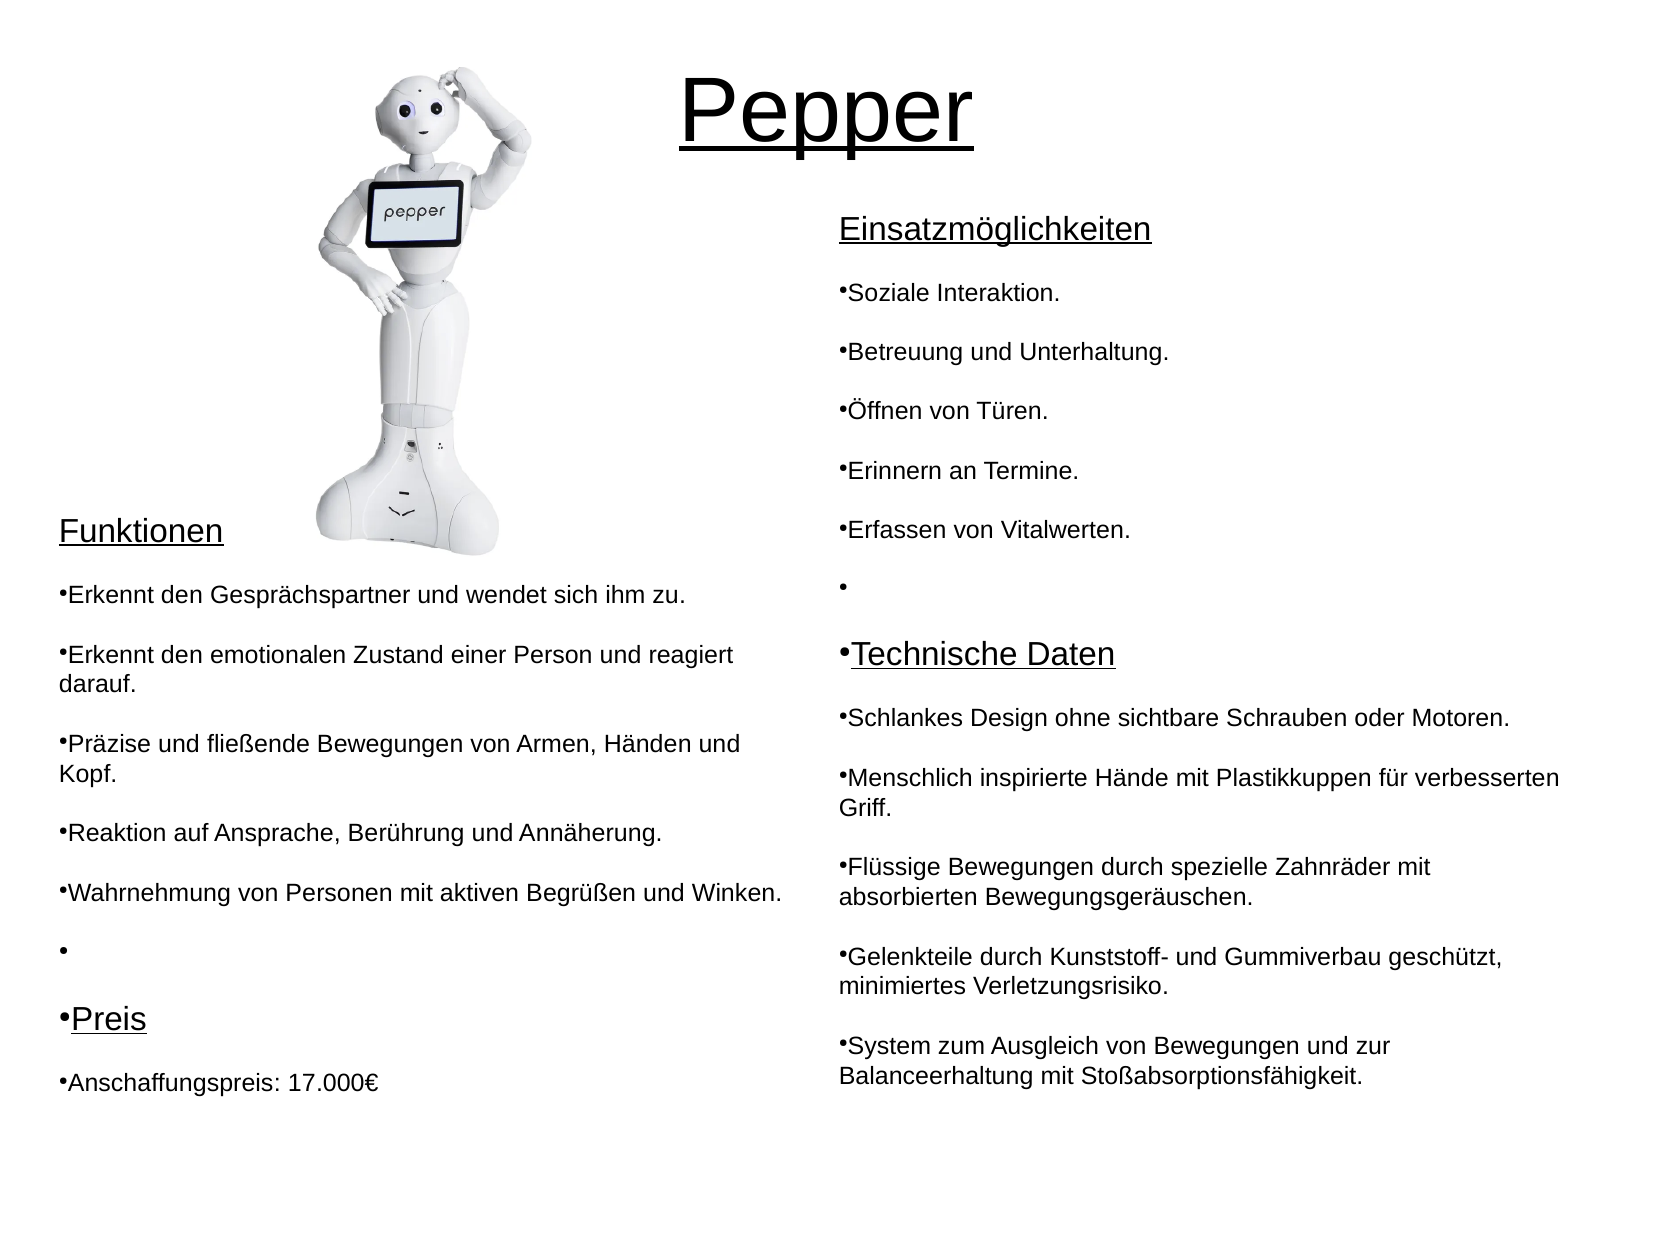

# Pepper
Einsatzmöglichkeiten
Soziale Interaktion.
Betreuung und Unterhaltung.
Öffnen von Türen.
Erinnern an Termine.
Erfassen von Vitalwerten.
Technische Daten
Schlankes Design ohne sichtbare Schrauben oder Motoren.
Menschlich inspirierte Hände mit Plastikkuppen für verbesserten Griff.
Flüssige Bewegungen durch spezielle Zahnräder mit absorbierten Bewegungsgeräuschen.
Gelenkteile durch Kunststoff- und Gummiverbau geschützt, minimiertes Verletzungsrisiko.
System zum Ausgleich von Bewegungen und zur Balanceerhaltung mit Stoßabsorptionsfähigkeit.
Funktionen
Erkennt den Gesprächspartner und wendet sich ihm zu.
Erkennt den emotionalen Zustand einer Person und reagiert darauf.
Präzise und fließende Bewegungen von Armen, Händen und Kopf.
Reaktion auf Ansprache, Berührung und Annäherung.
Wahrnehmung von Personen mit aktiven Begrüßen und Winken.
Preis
Anschaffungspreis: 17.000€